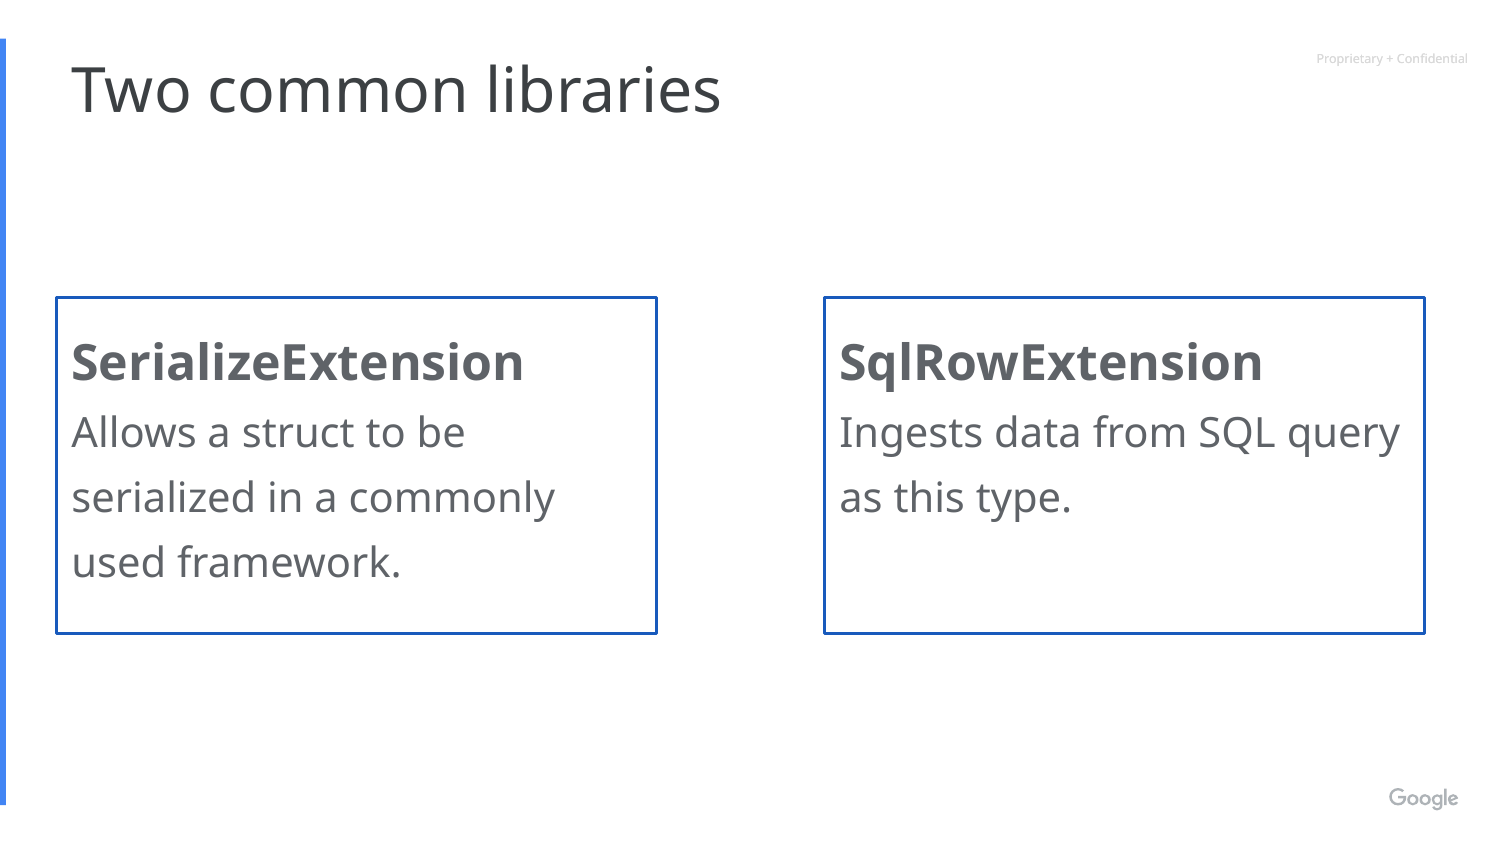

Two common libraries
# SerializeExtension
Allows a struct to be serialized in a commonly used framework.
SqlRowExtension
Ingests data from SQL query as this type.